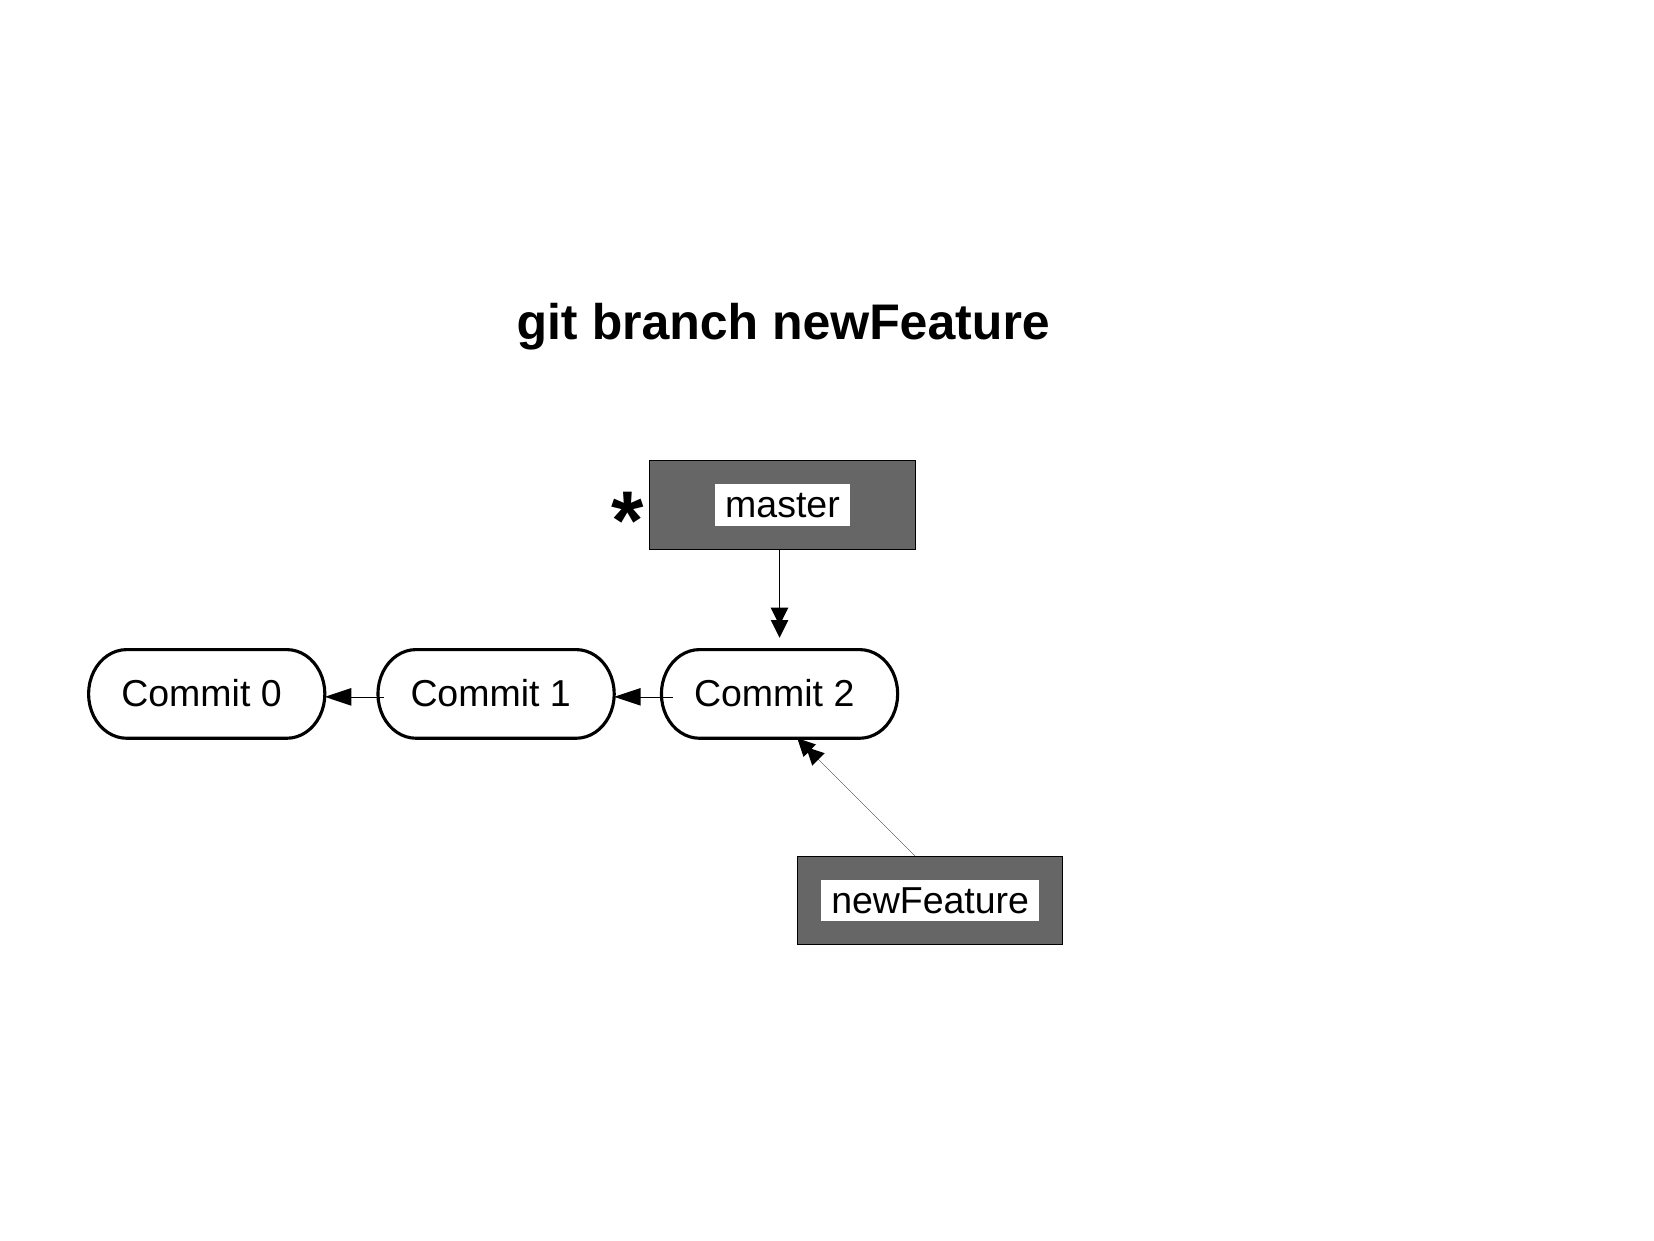

git branch newFeature
 master
*
Commit 0
Commit 1
Commit 2
 newFeature